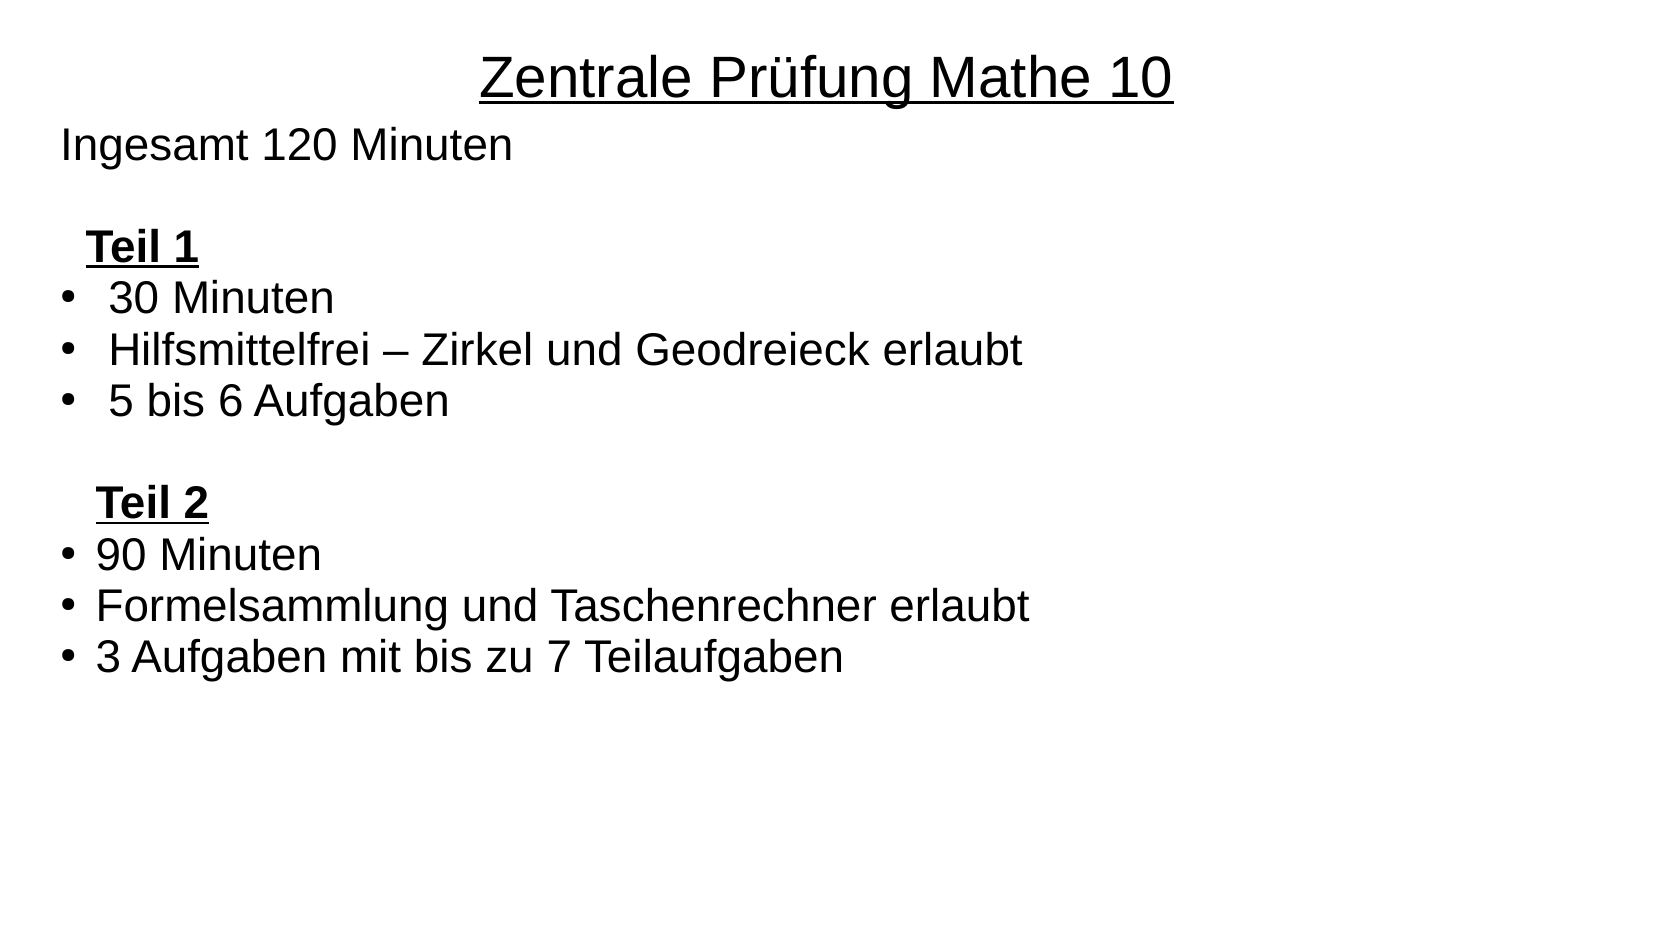

# Zentrale Prüfung Mathe 10
Ingesamt 120 Minuten
 Teil 1
 30 Minuten
 Hilfsmittelfrei – Zirkel und Geodreieck erlaubt
 5 bis 6 Aufgaben
Teil 2
90 Minuten
Formelsammlung und Taschenrechner erlaubt
3 Aufgaben mit bis zu 7 Teilaufgaben